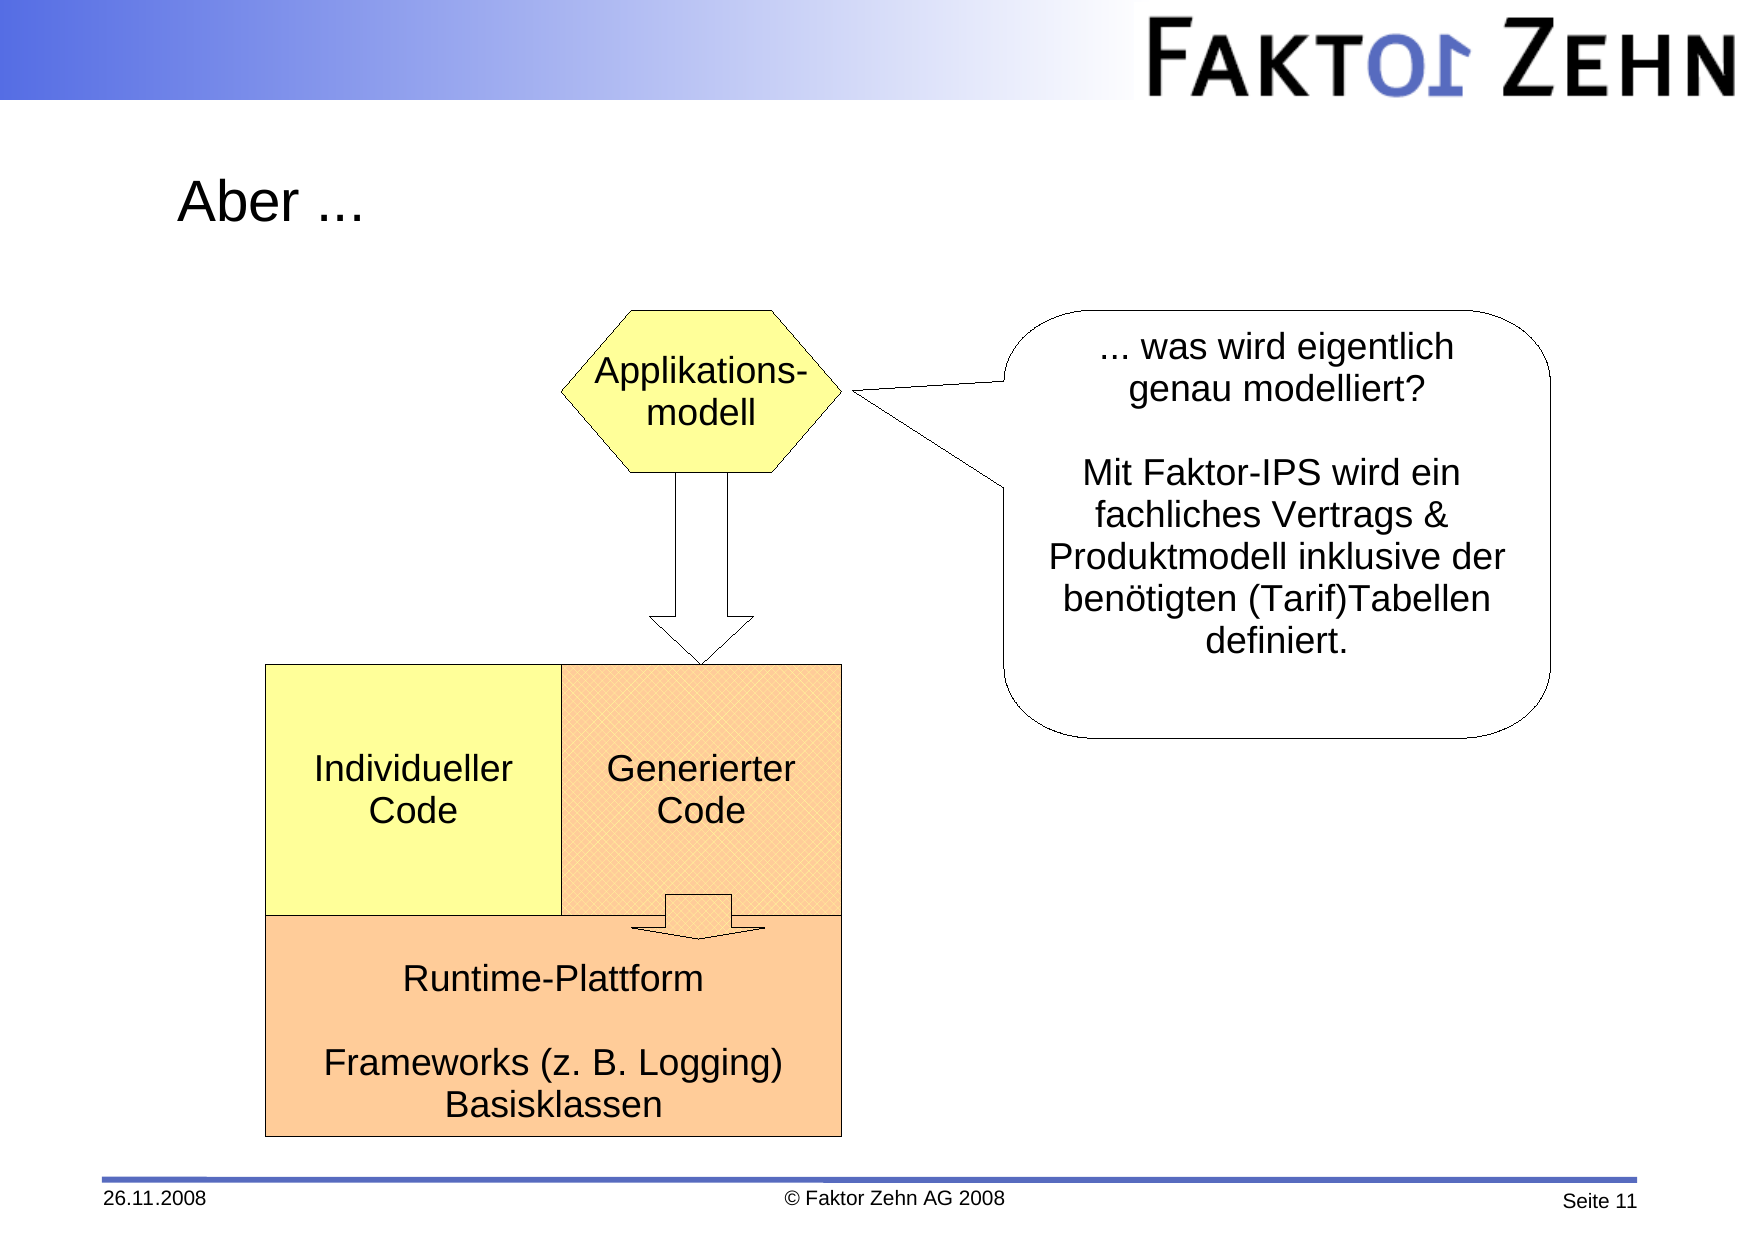

# Aber ...
Applikations-
modell
... was wird eigentlich
genau modelliert?
Mit Faktor-IPS wird ein
fachliches Vertrags &
Produktmodell inklusive der
benötigten (Tarif)Tabellen
definiert.
Individueller
Code
Generierter
Code
Runtime-Plattform
Frameworks (z. B. Logging)
Basisklassen